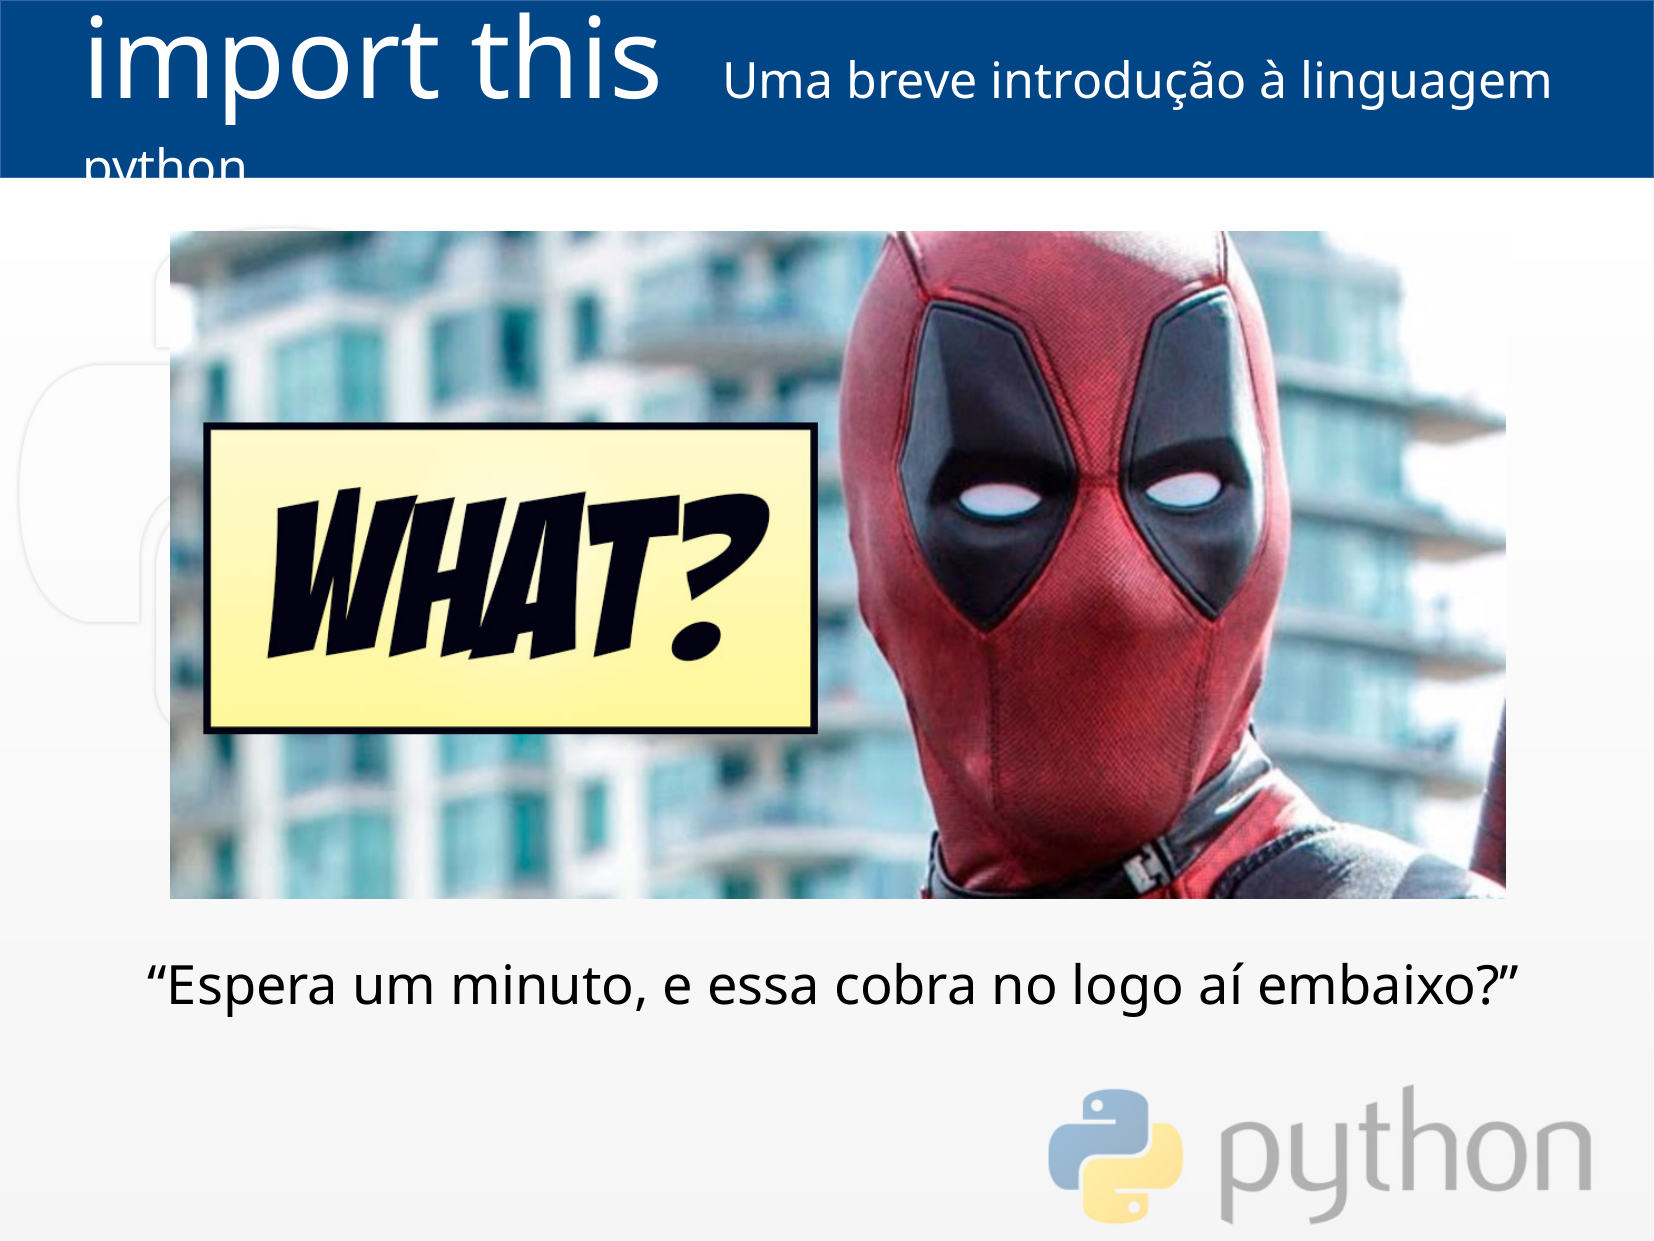

import this Uma breve introdução à linguagem python
# “Espera um minuto, e essa cobra no logo aí embaixo?”